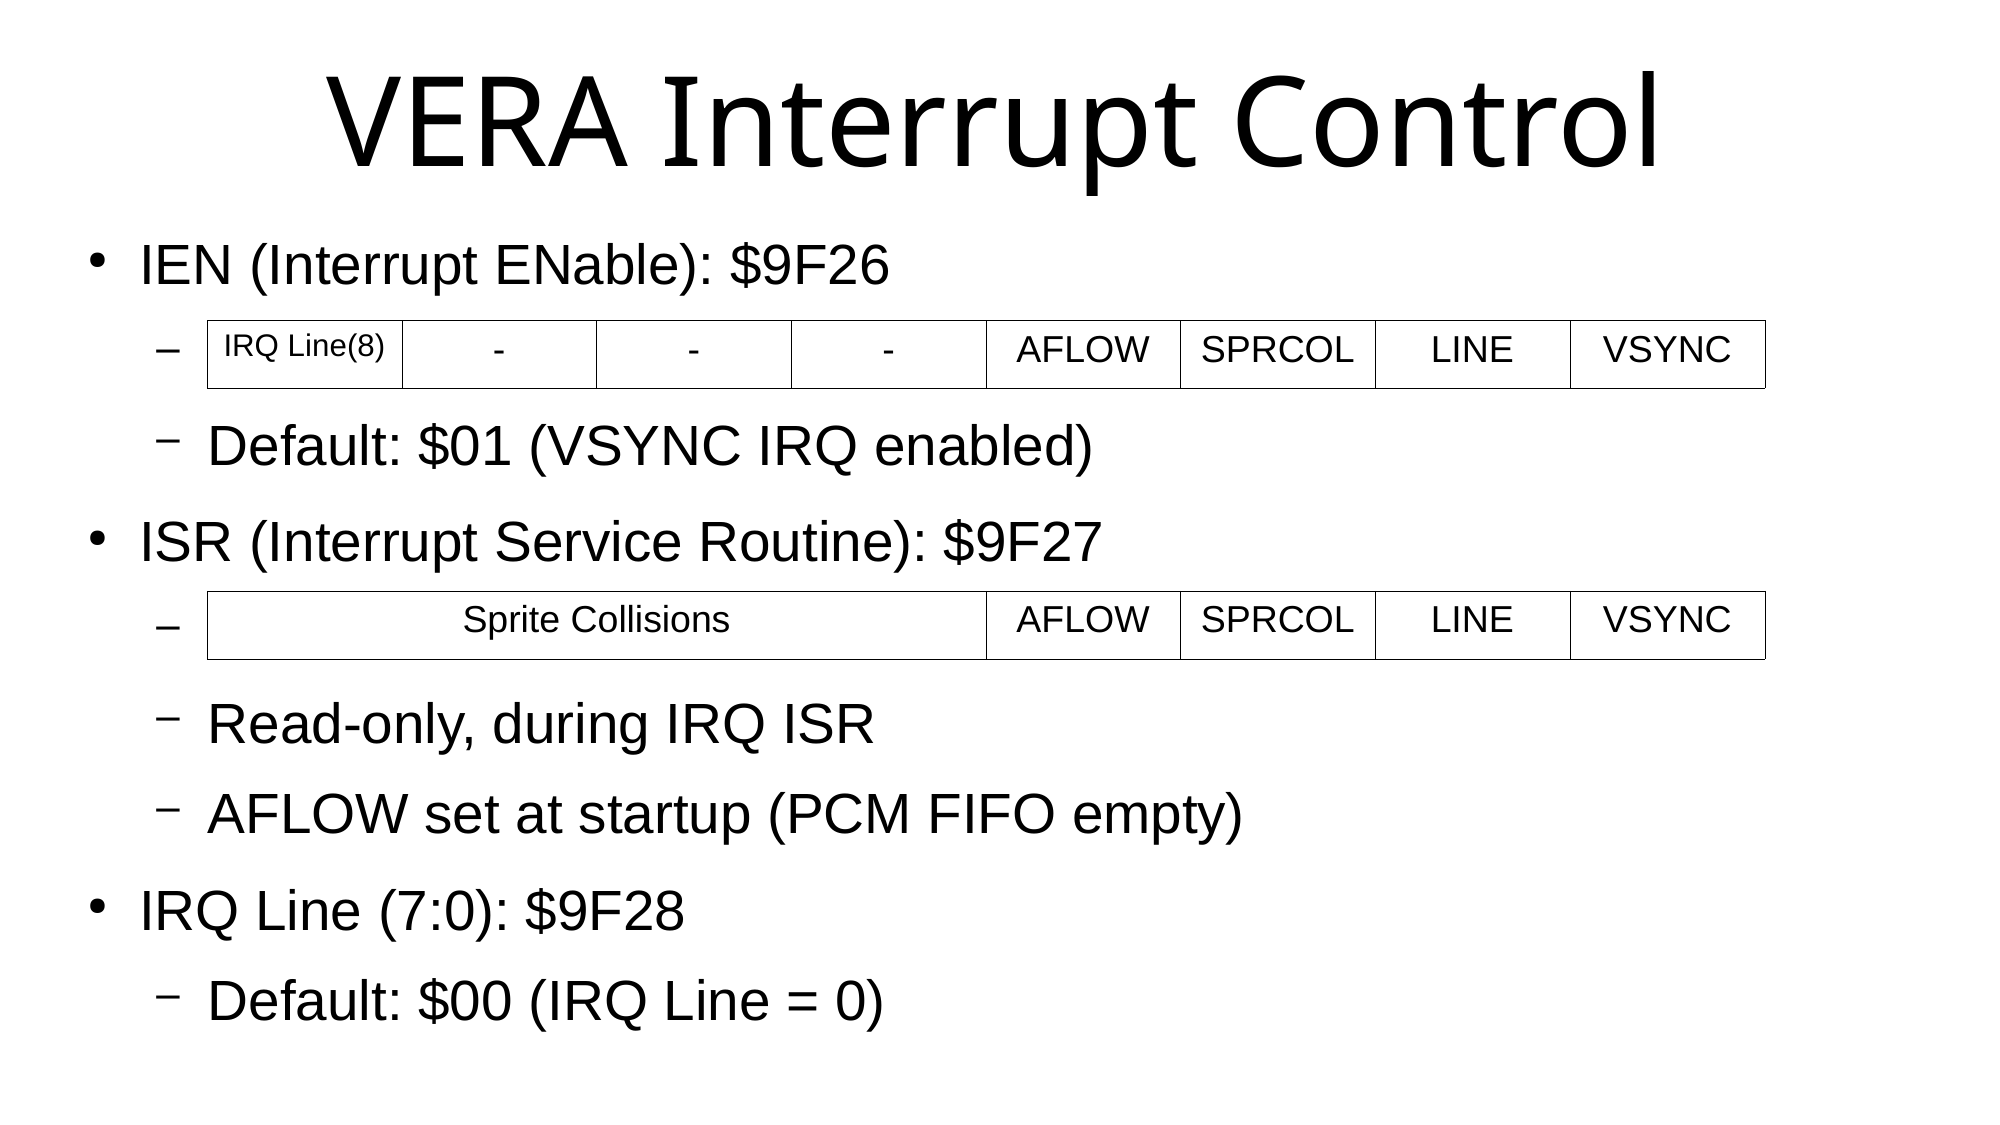

VERA Interrupt Control
# IEN (Interrupt ENable): $9F26
Default: $01 (VSYNC IRQ enabled)
ISR (Interrupt Service Routine): $9F27
Read-only, during IRQ ISR
AFLOW set at startup (PCM FIFO empty)
IRQ Line (7:0): $9F28
Default: $00 (IRQ Line = 0)
| IRQ Line(8) | - | - | - | AFLOW | SPRCOL | LINE | VSYNC |
| --- | --- | --- | --- | --- | --- | --- | --- |
| Sprite Collisions | AFLOW | SPRCOL | LINE | VSYNC |
| --- | --- | --- | --- | --- |